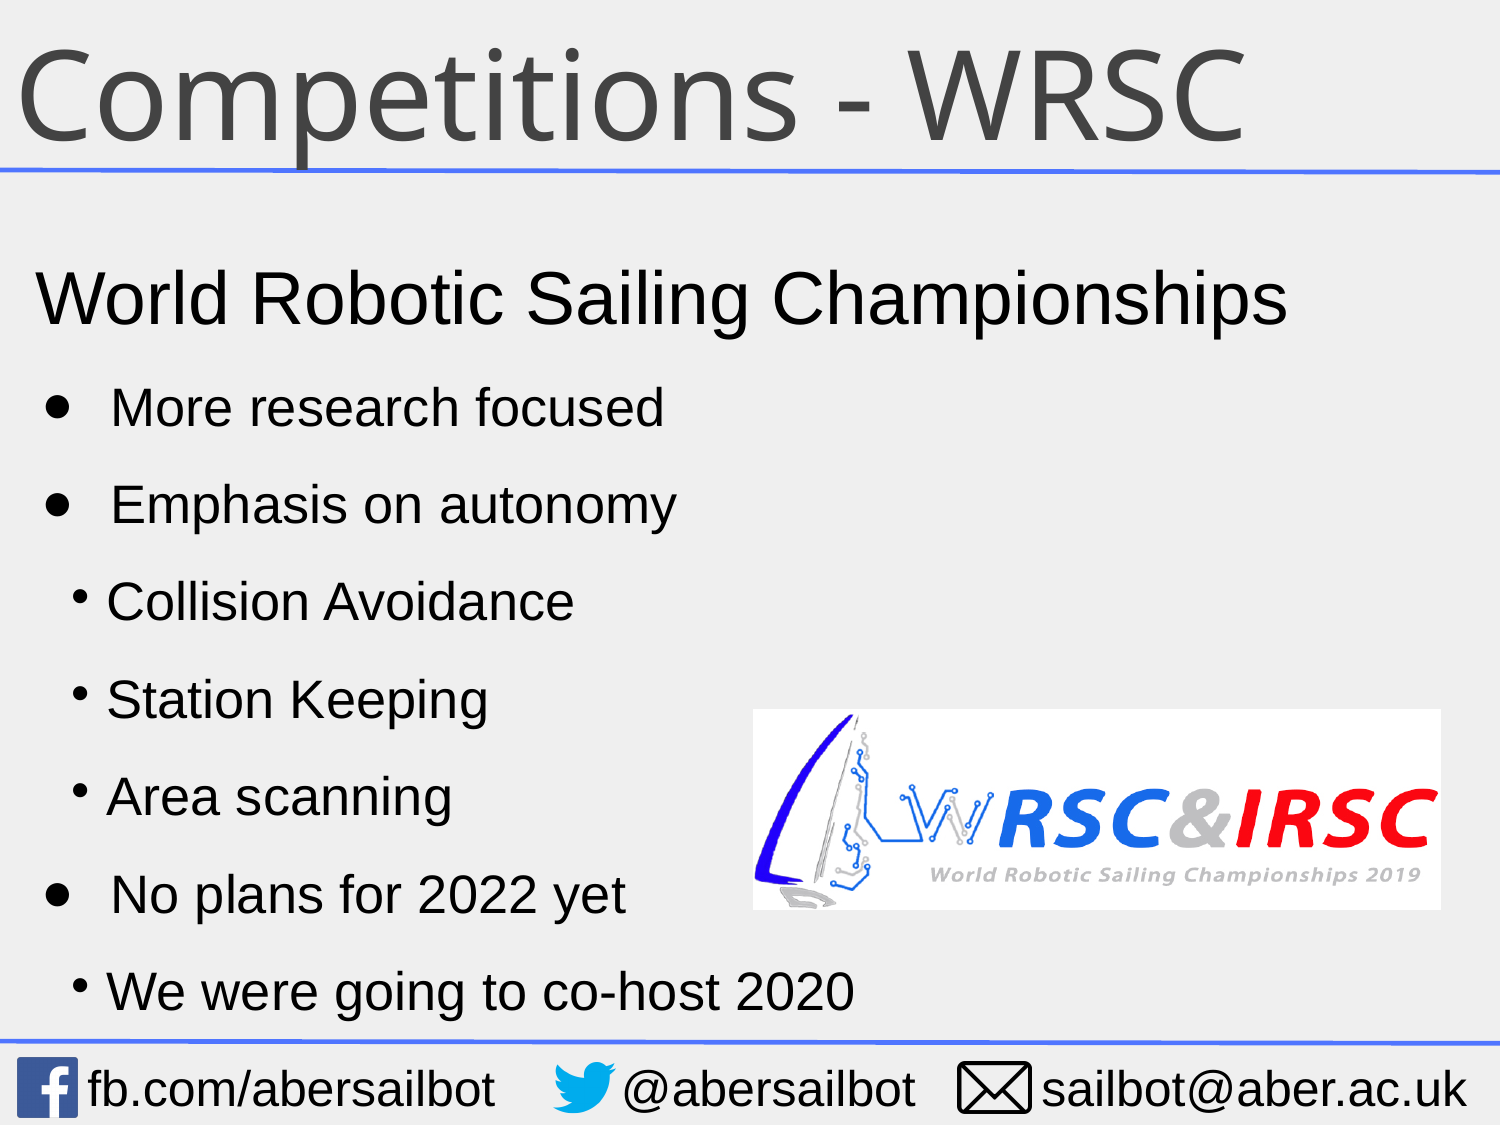

Competitions - WRSC
World Robotic Sailing Championships
More research focused
Emphasis on autonomy
Collision Avoidance
Station Keeping
Area scanning
No plans for 2022 yet
We were going to co-host 2020
 fb.com/abersailbot @abersailbot sailbot@aber.ac.uk